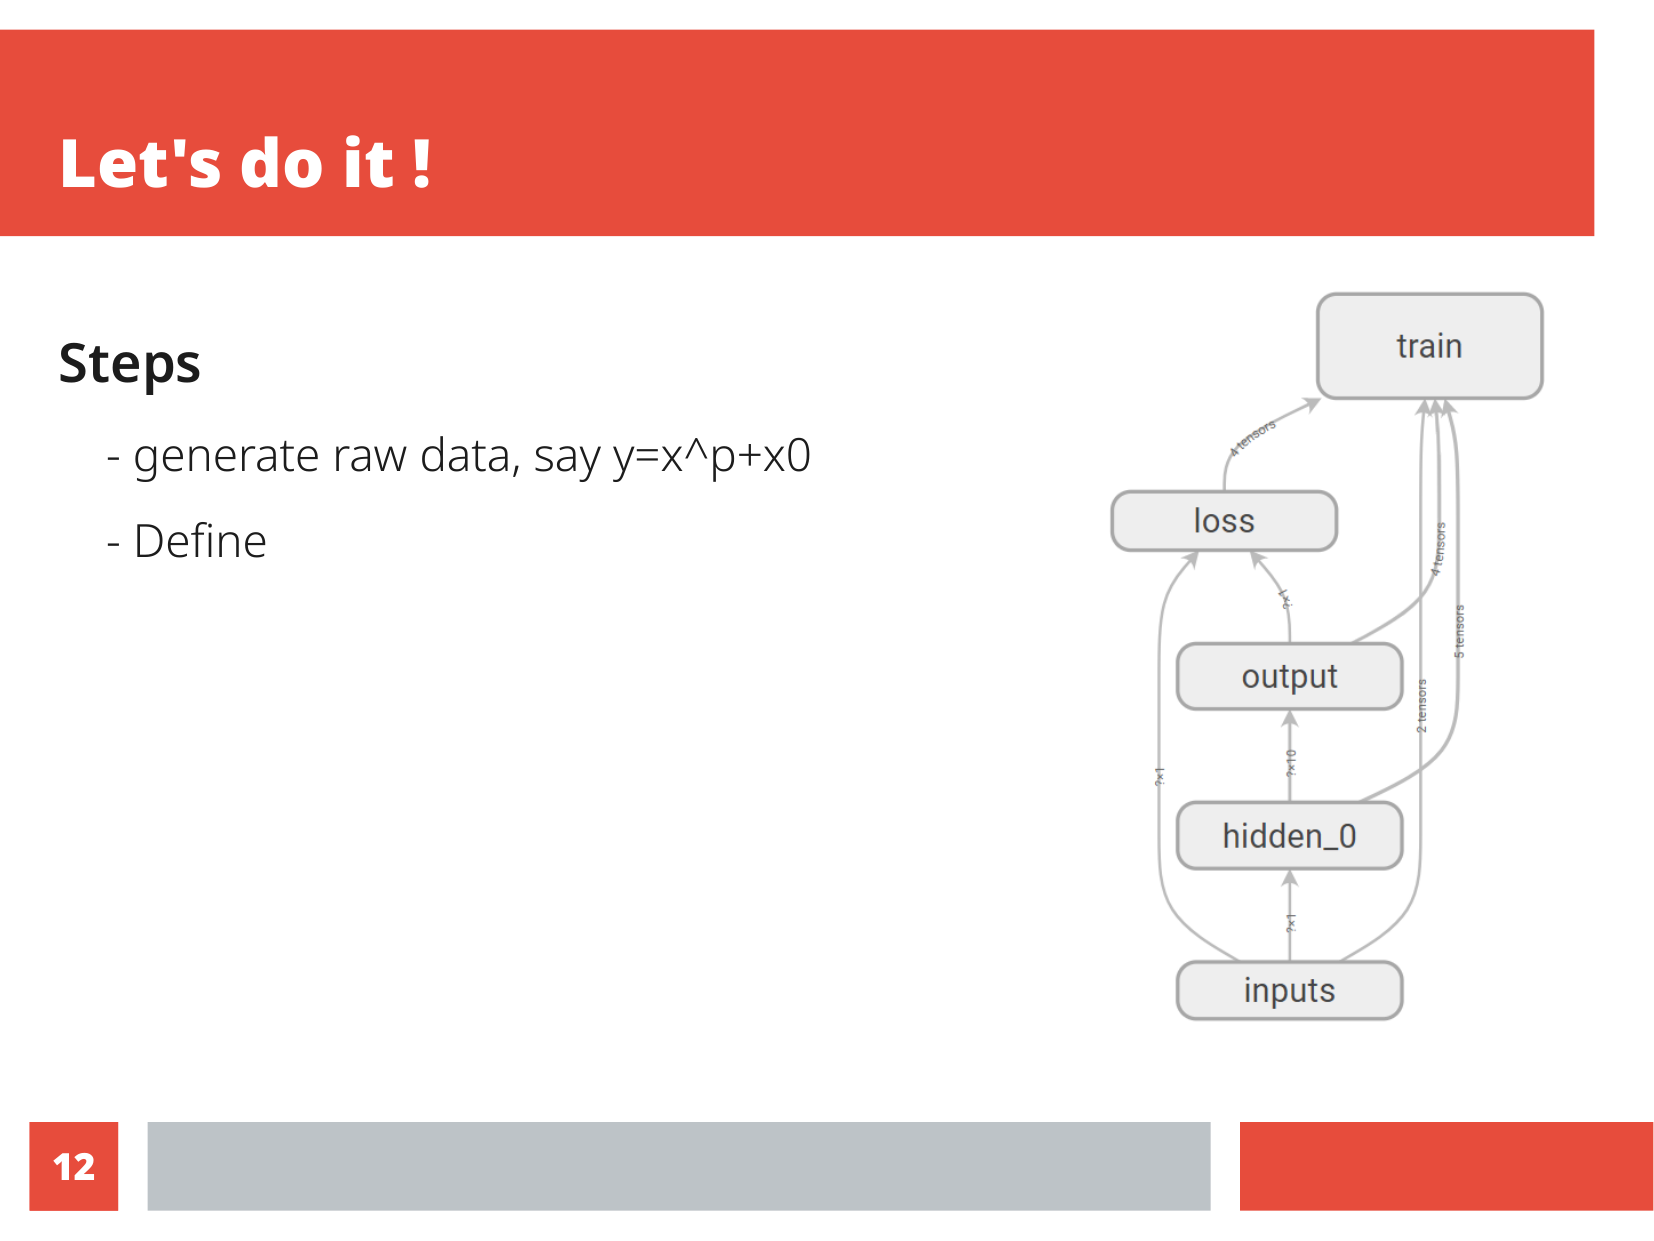

# Let's do it !
Steps
- generate raw data, say y=x^p+x0
- Define
12